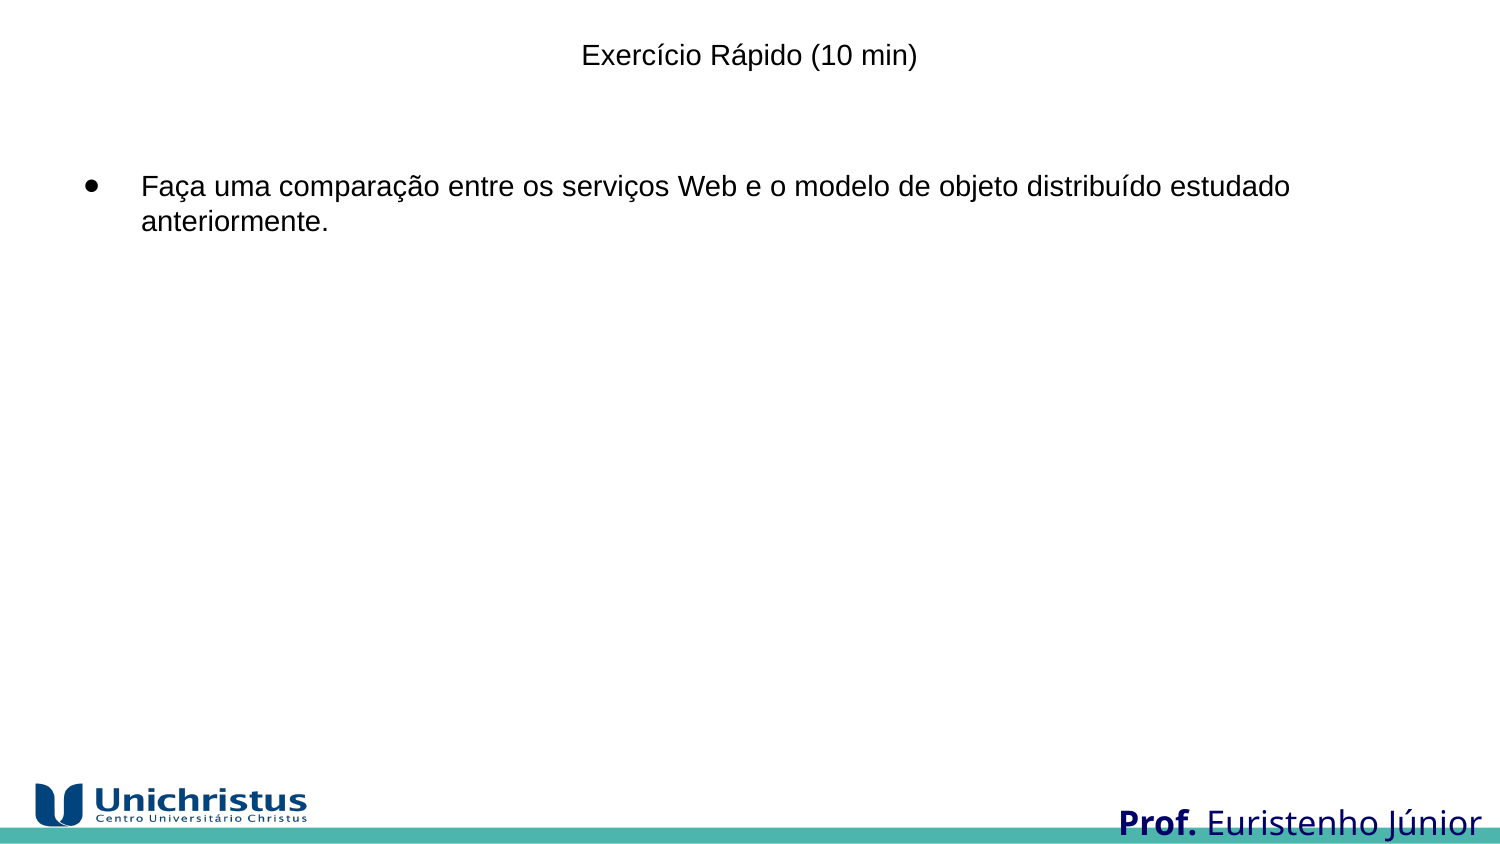

# Exercício Rápido (10 min)
Faça uma comparação entre os serviços Web e o modelo de objeto distribuído estudado anteriormente.
Prof. Euristenho Júnior